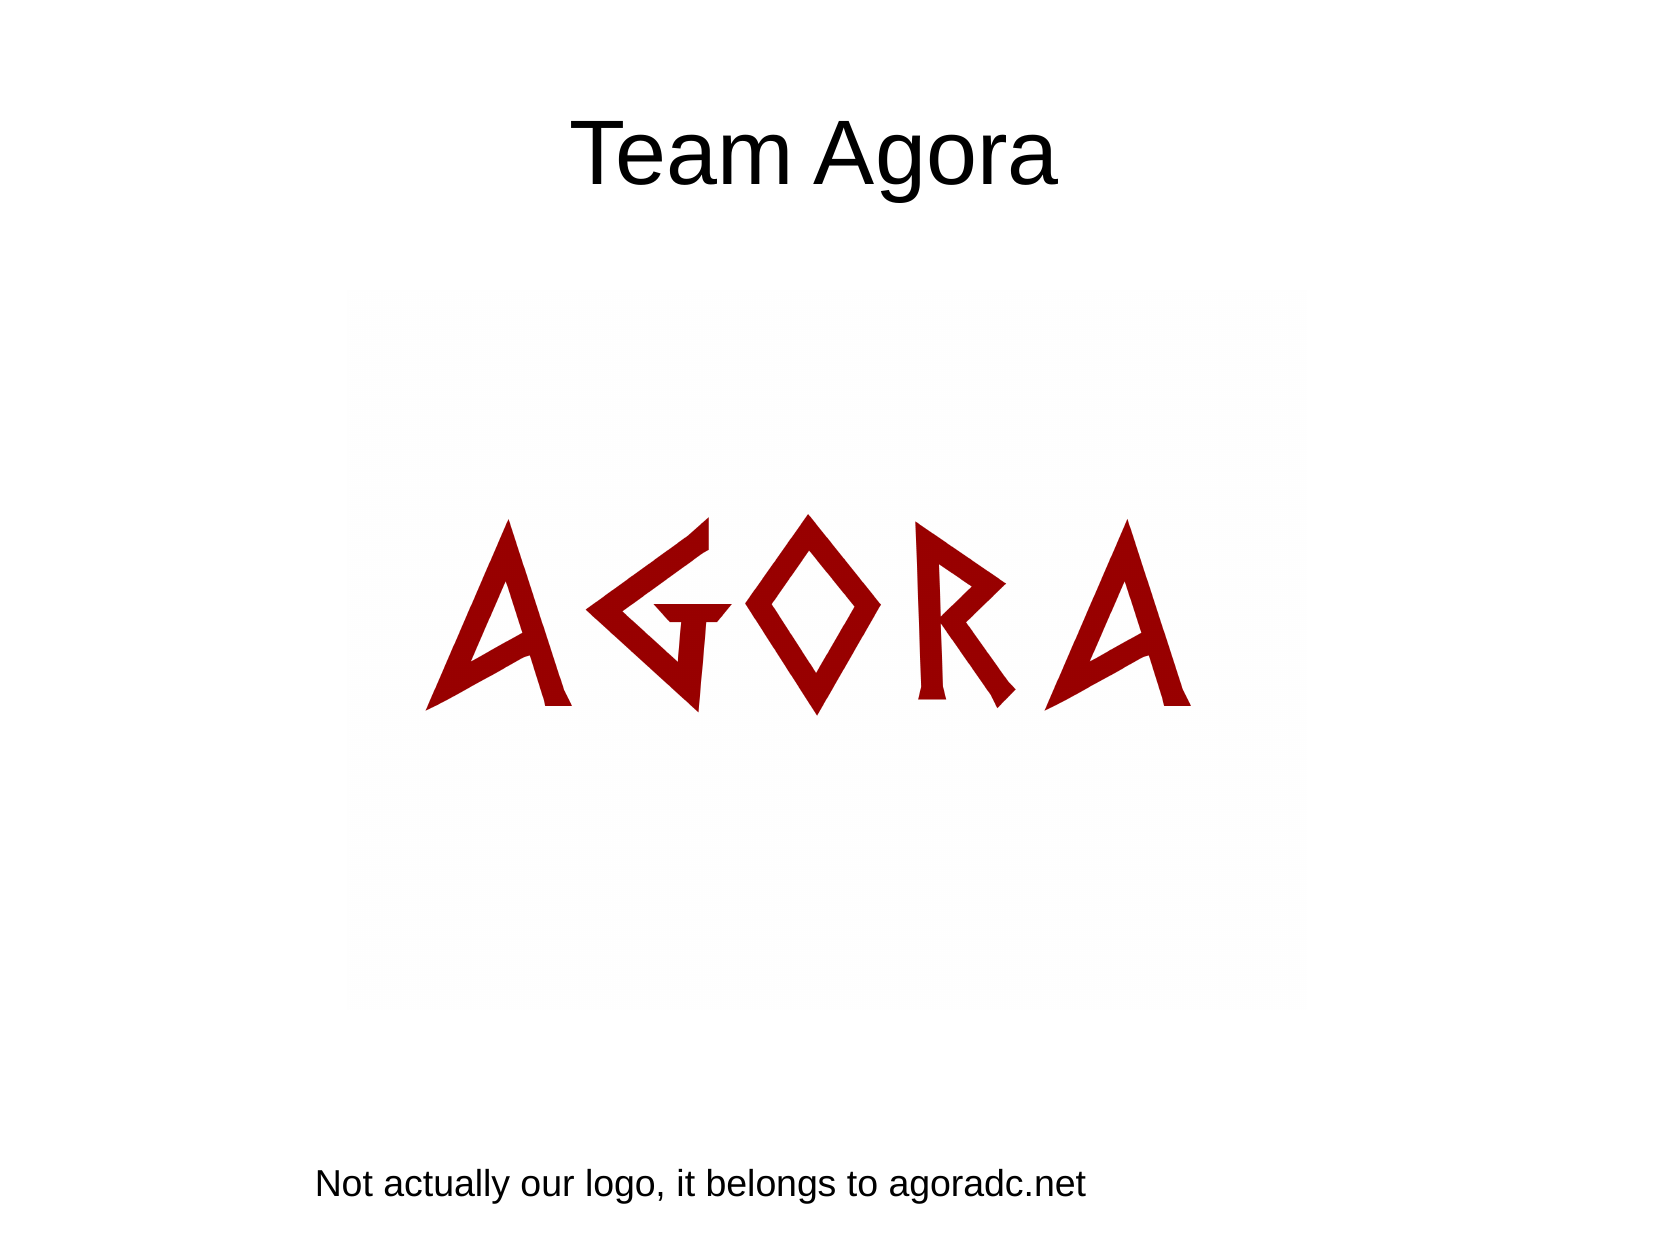

# Team Agora
Not actually our logo, it belongs to agoradc.net